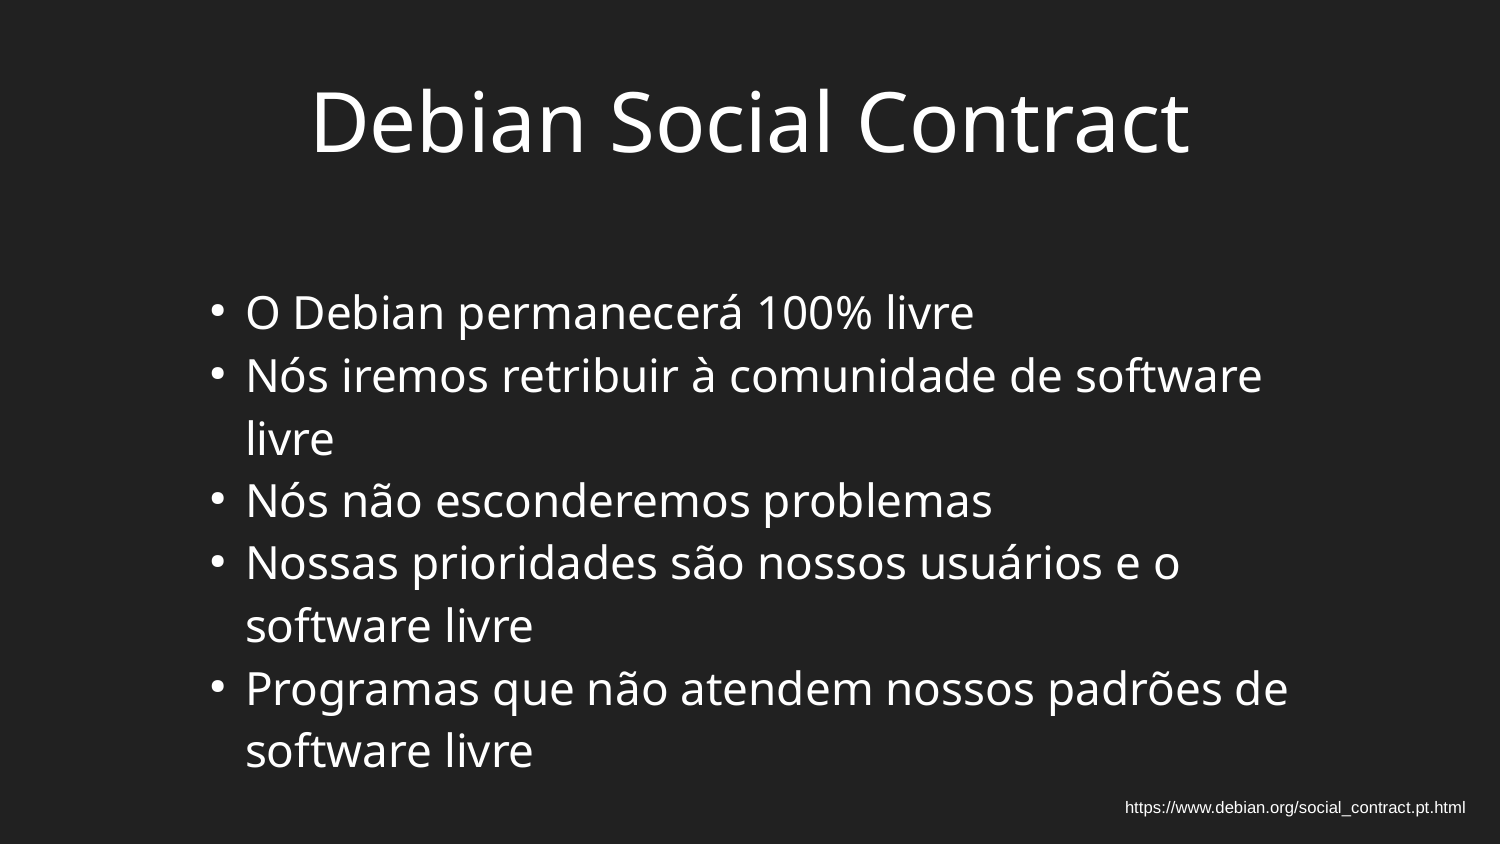

# Debian Social Contract
O Debian permanecerá 100% livre
Nós iremos retribuir à comunidade de software livre
Nós não esconderemos problemas
Nossas prioridades são nossos usuários e o software livre
Programas que não atendem nossos padrões de software livre
+ Debian Free Software Guidelines (DFSG)
https://www.debian.org/social_contract.pt.html